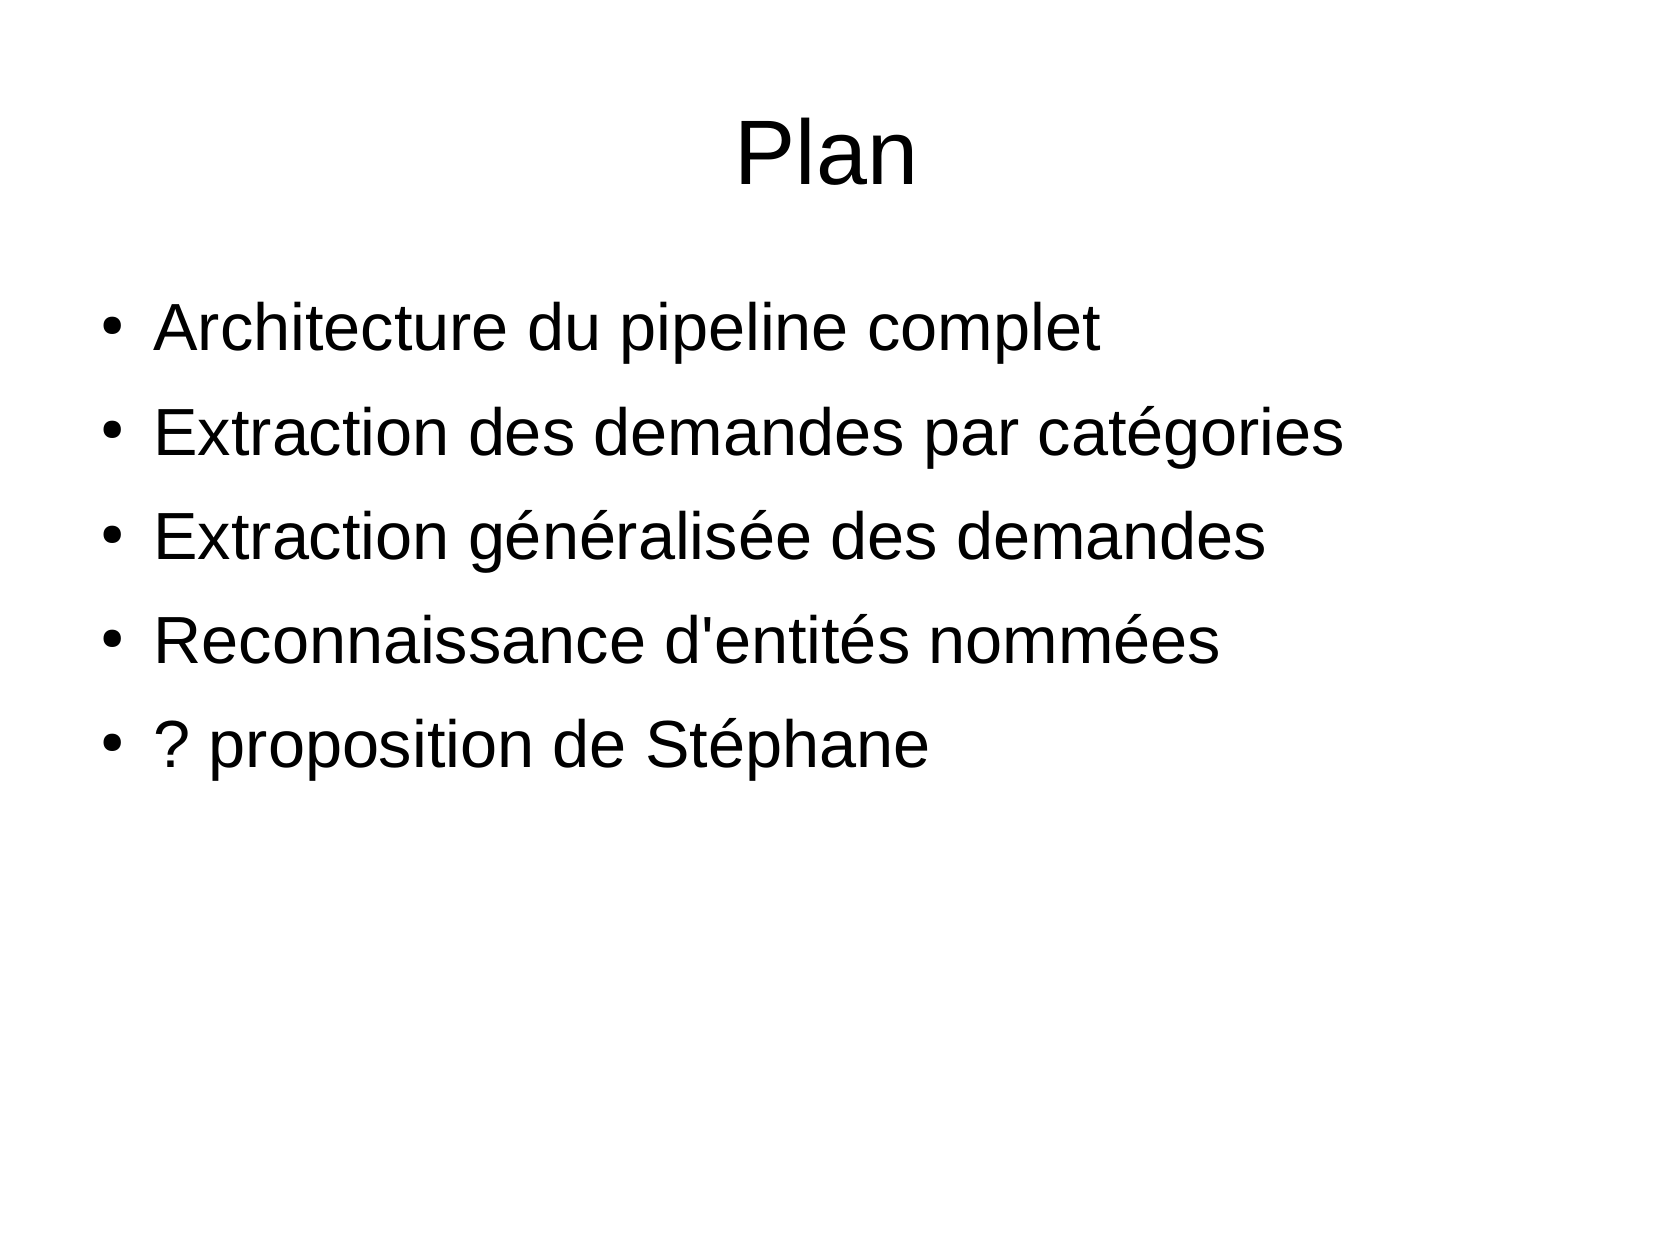

# Plan
Architecture du pipeline complet
Extraction des demandes par catégories
Extraction généralisée des demandes
Reconnaissance d'entités nommées
? proposition de Stéphane